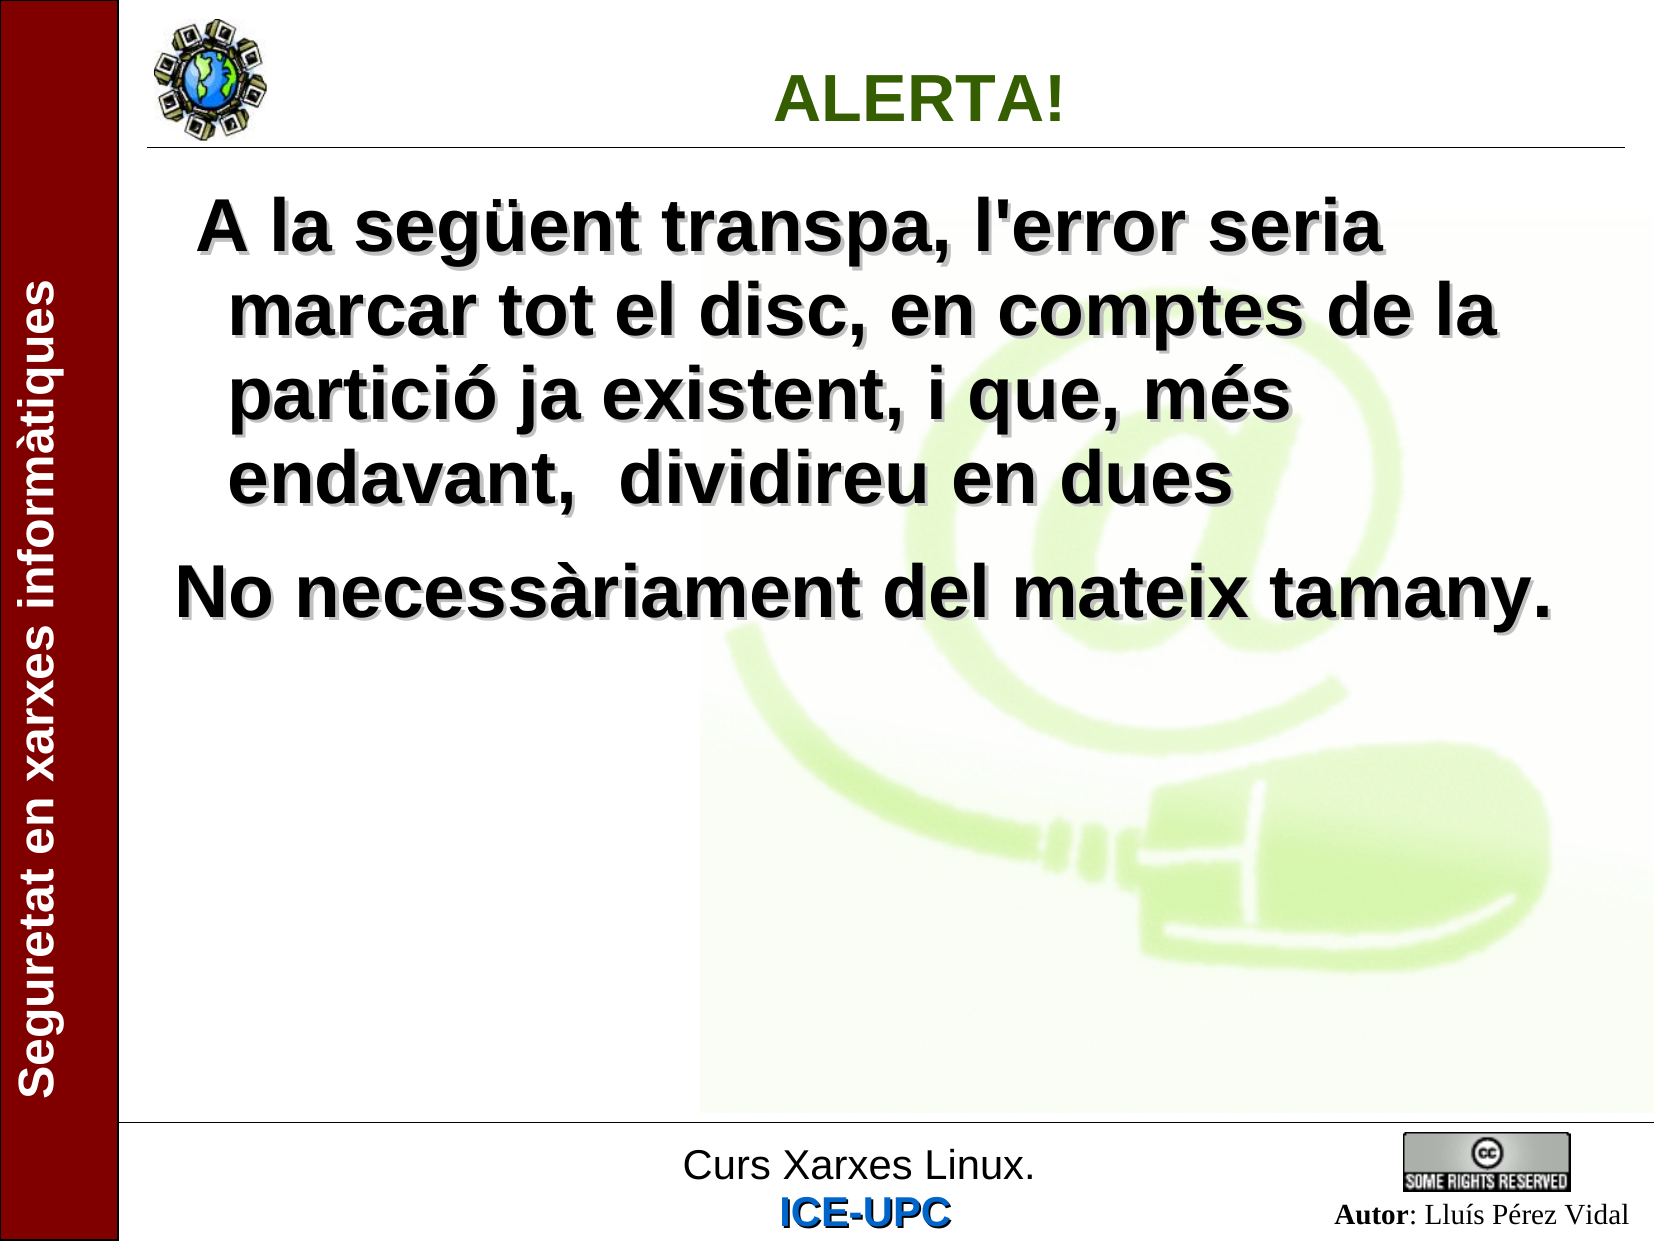

# ALERTA!
 A la següent transpa, l'error seria marcar tot el disc, en comptes de la partició ja existent, i que, més endavant, dividireu en dues
No necessàriament del mateix tamany.